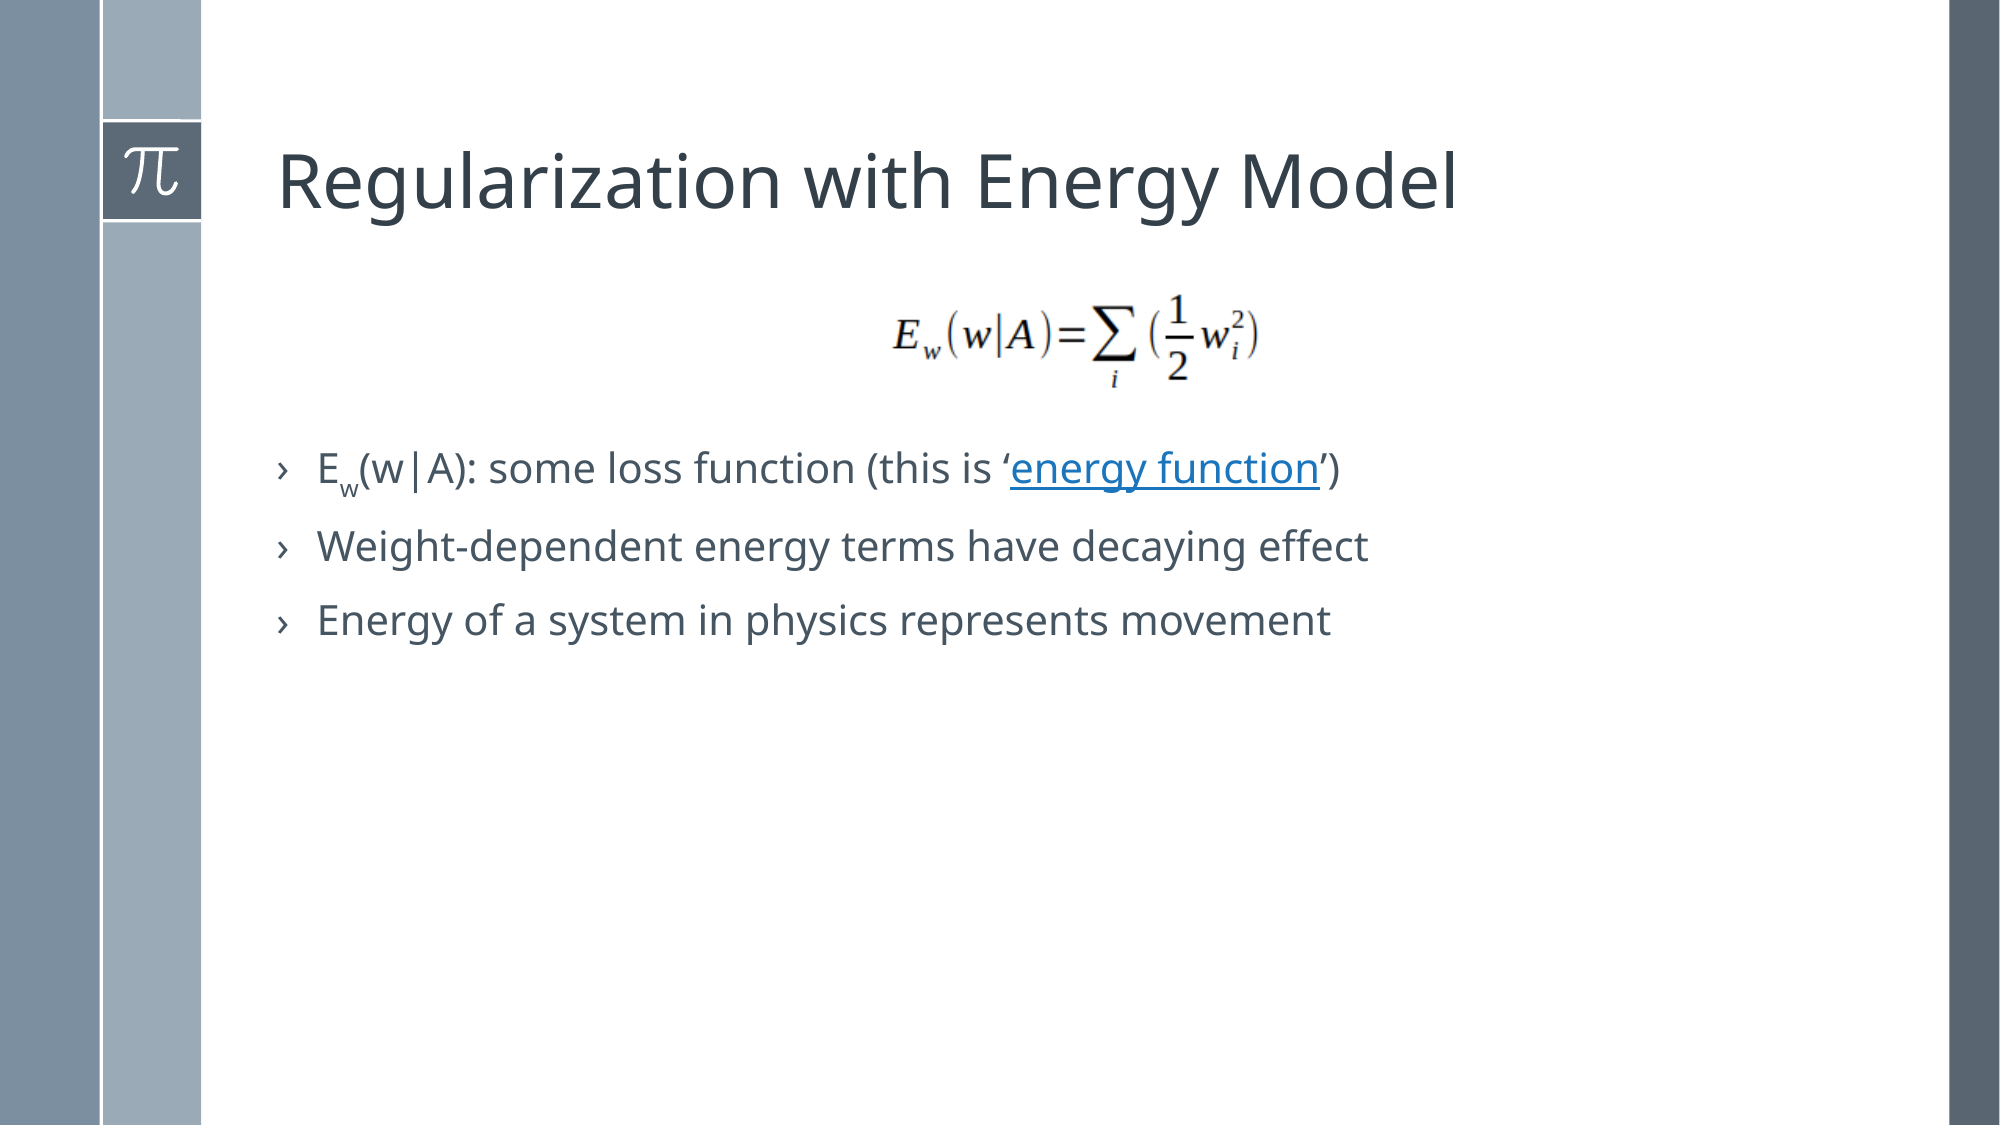

Regularization with Energy Model
Ew(w|A): some loss function (this is ‘energy function’)
Weight-dependent energy terms have decaying effect
Energy of a system in physics represents movement